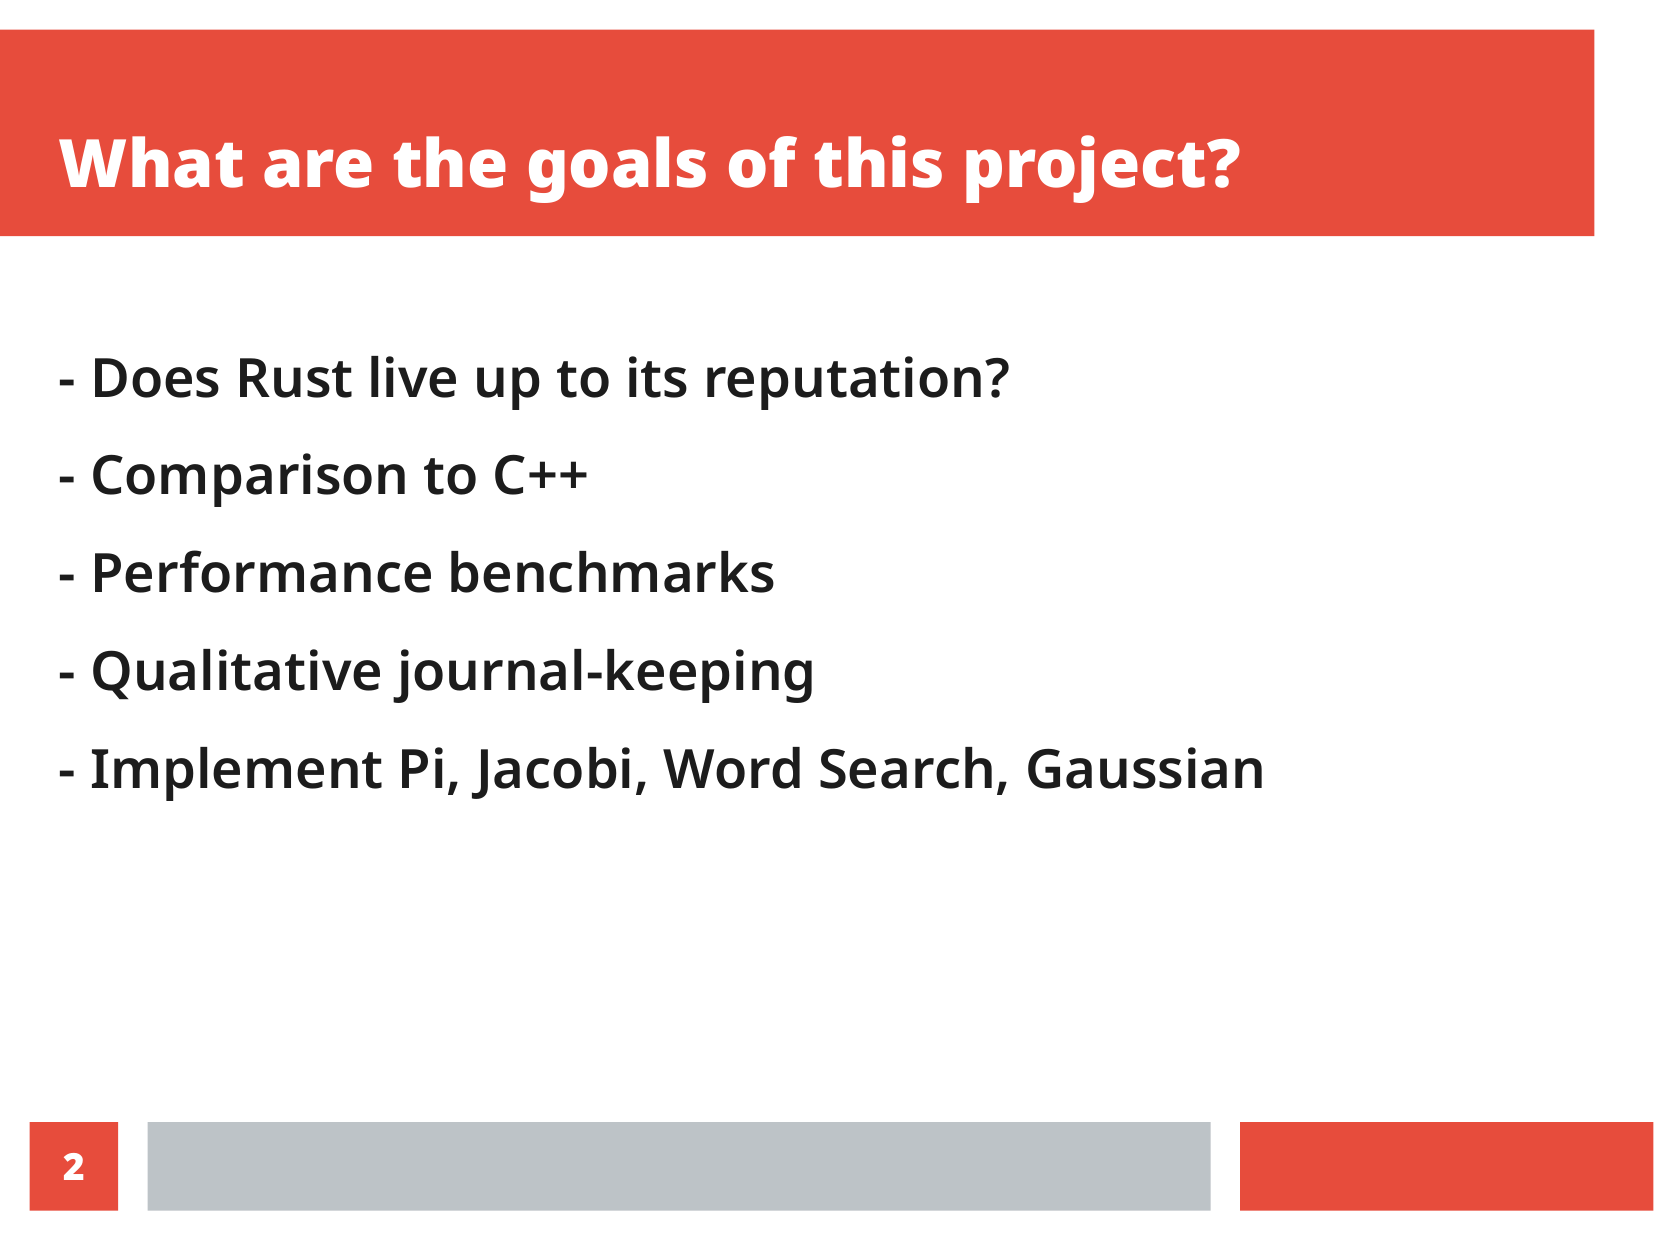

# What are the goals of this project?
- Does Rust live up to its reputation?
- Comparison to C++
- Performance benchmarks
- Qualitative journal-keeping
- Implement Pi, Jacobi, Word Search, Gaussian
2